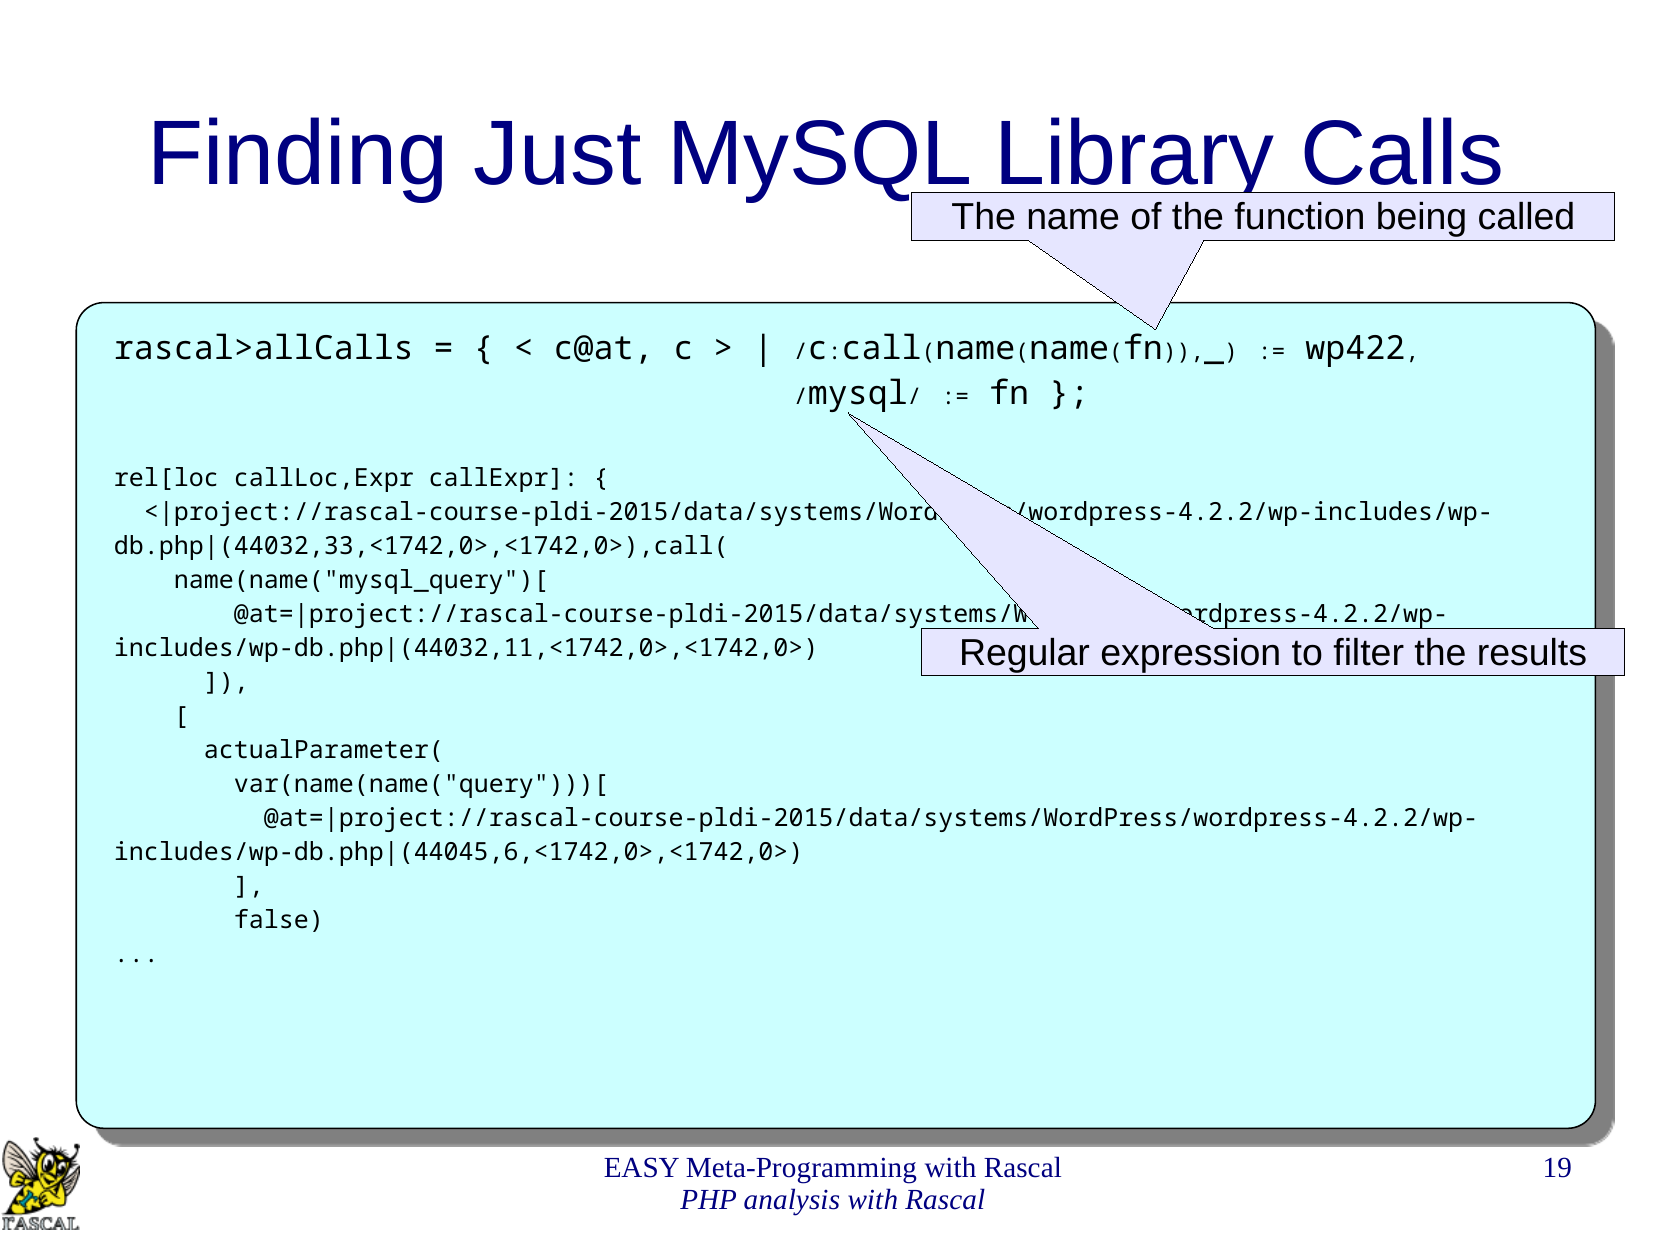

# Finding Just MySQL Library Calls
The name of the function being called
rascal>allCalls = { < c@at, c > | /c:call(name(name(fn)),_) := wp422,
 /mysql/ := fn };
rel[loc callLoc,Expr callExpr]: {
 <|project://rascal-course-pldi-2015/data/systems/WordPress/wordpress-4.2.2/wp-includes/wp-db.php|(44032,33,<1742,0>,<1742,0>),call(
 name(name("mysql_query")[
 @at=|project://rascal-course-pldi-2015/data/systems/WordPress/wordpress-4.2.2/wp-includes/wp-db.php|(44032,11,<1742,0>,<1742,0>)
 ]),
 [
 actualParameter(
 var(name(name("query")))[
 @at=|project://rascal-course-pldi-2015/data/systems/WordPress/wordpress-4.2.2/wp-includes/wp-db.php|(44045,6,<1742,0>,<1742,0>)
 ],
 false)
...
Regular expression to filter the results
19